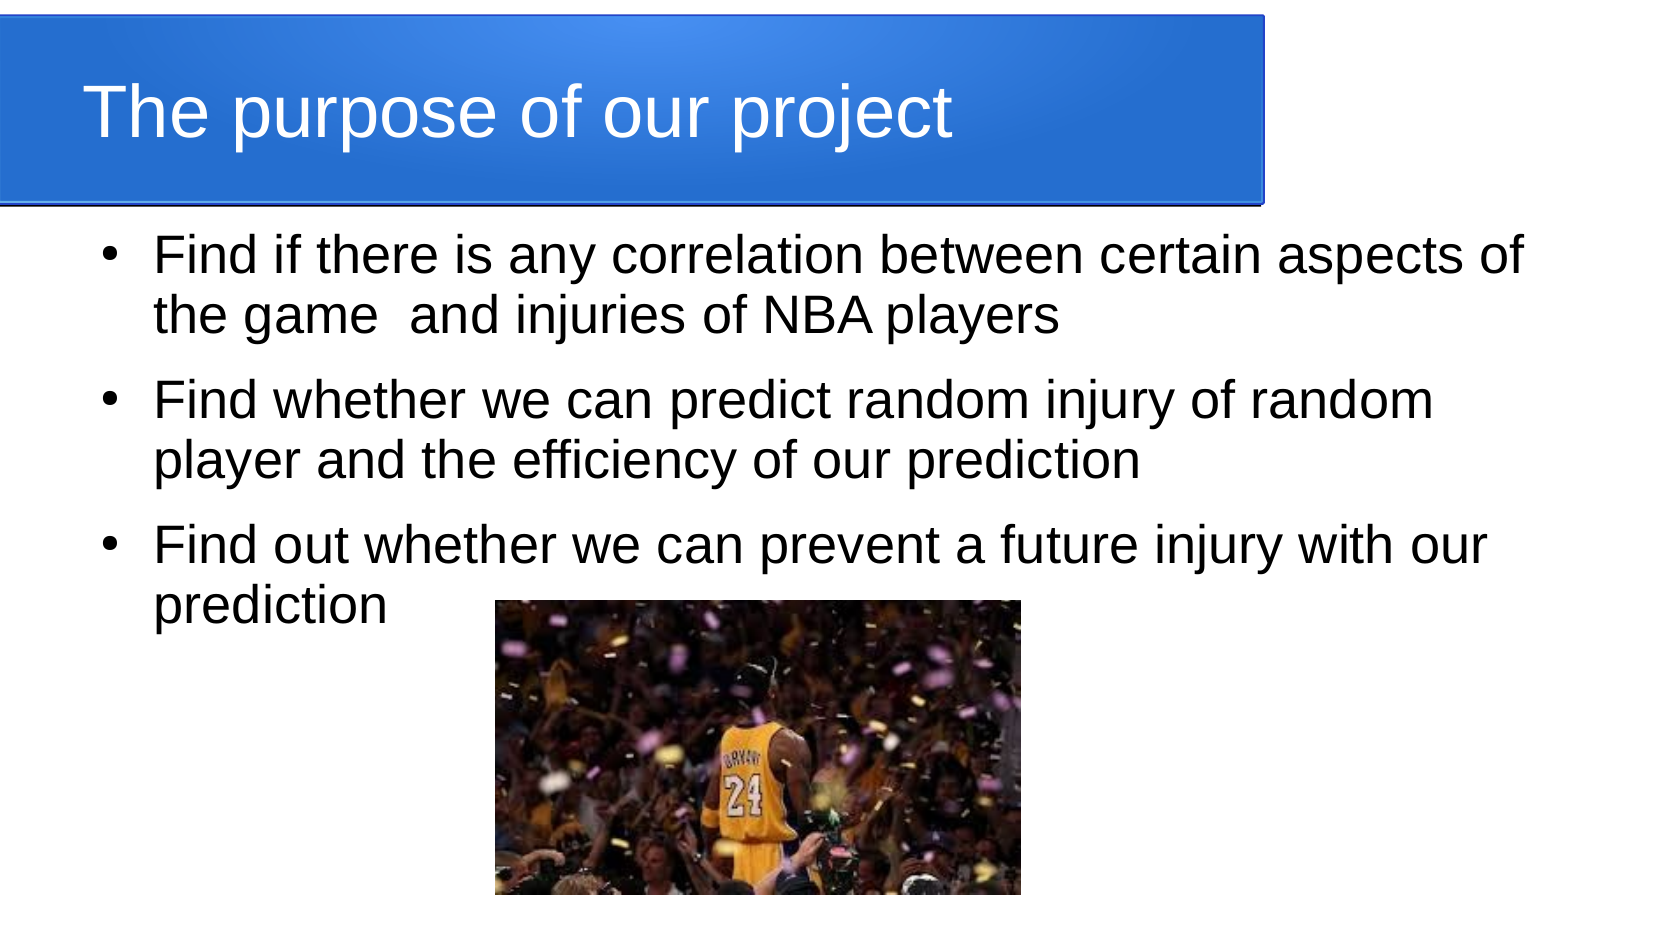

# The purpose of our project
Find if there is any correlation between certain aspects of the game and injuries of NBA players
Find whether we can predict random injury of random player and the efficiency of our prediction
Find out whether we can prevent a future injury with our prediction